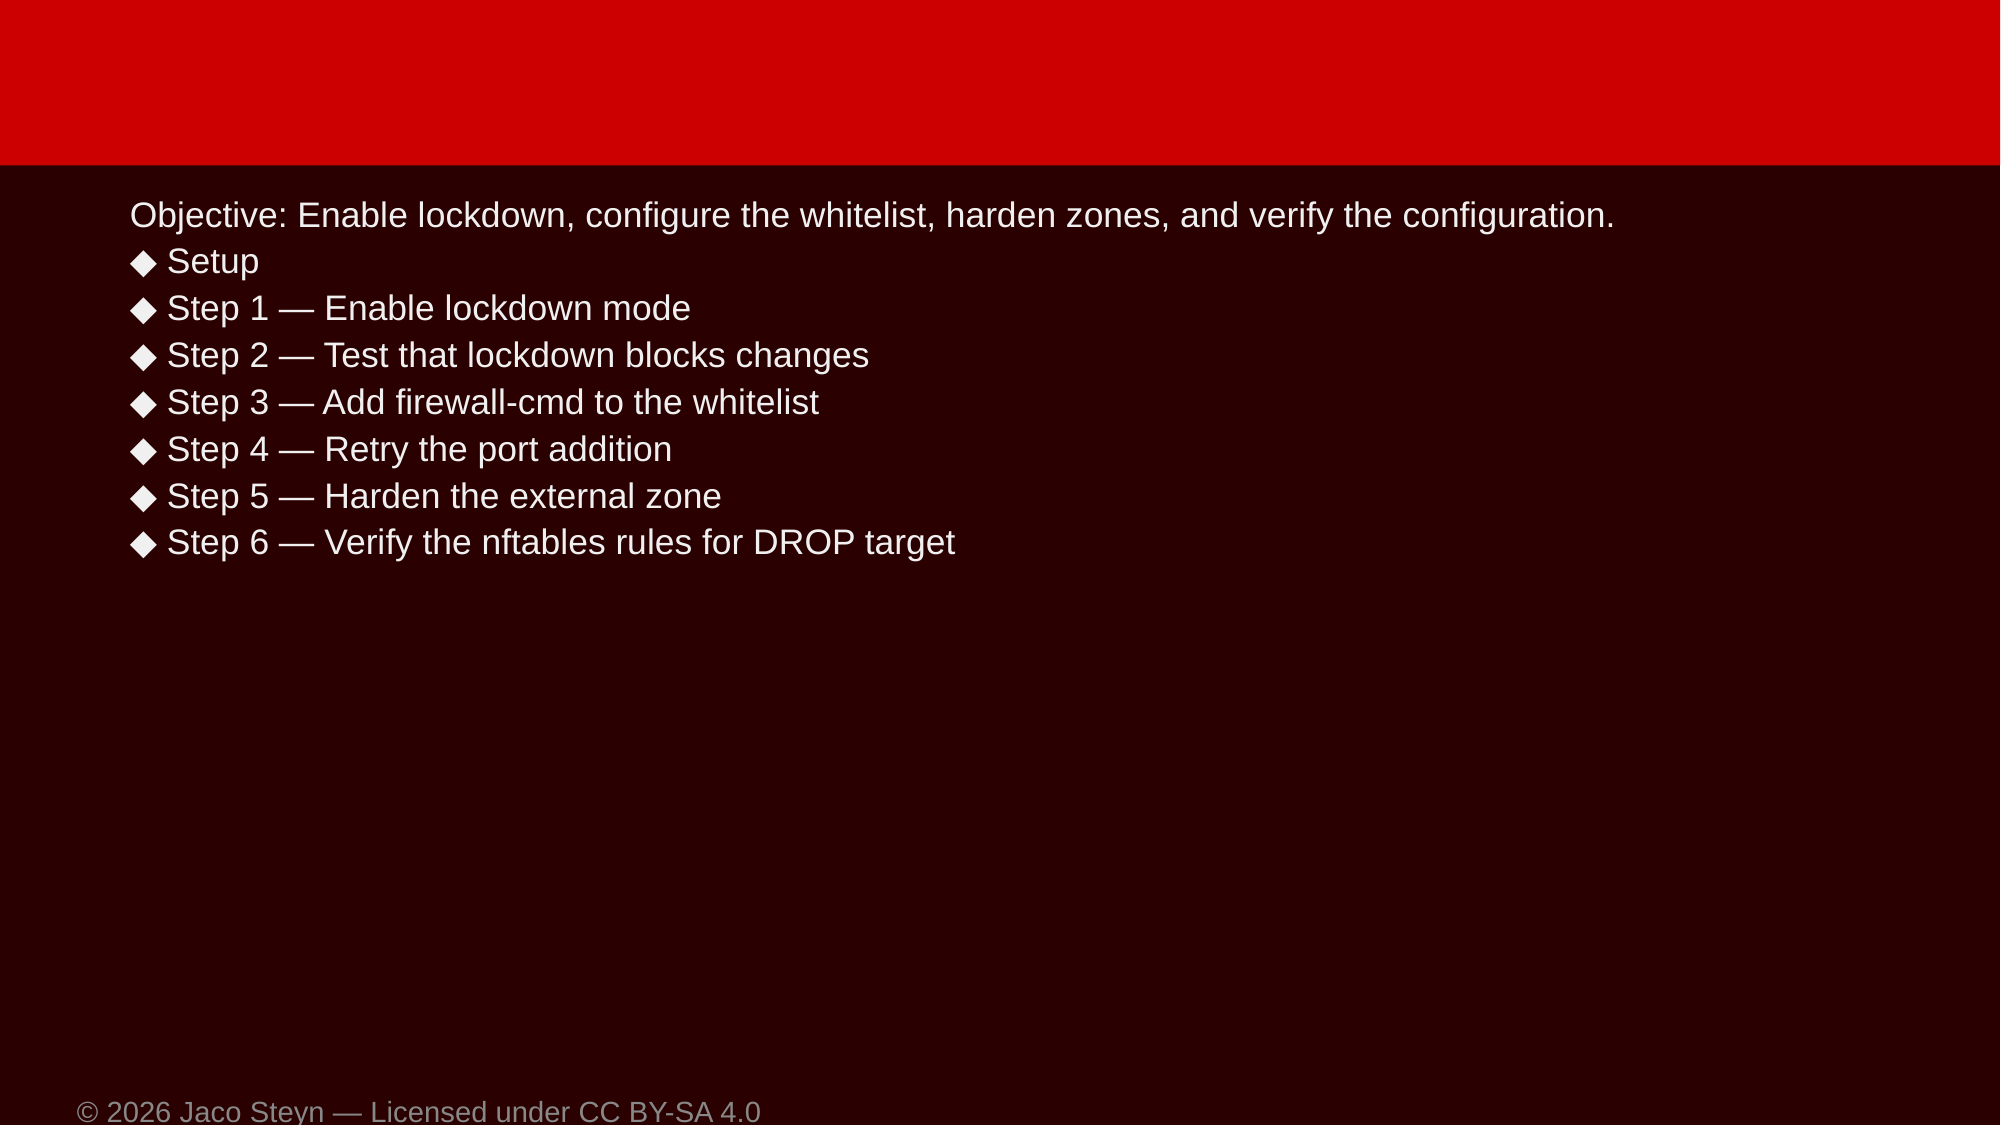

🔧 Lab 11 — Lockdown Mode and Hardening
Objective: Enable lockdown, configure the whitelist, harden zones, and verify the configuration.
◆ Setup
◆ Step 1 — Enable lockdown mode
◆ Step 2 — Test that lockdown blocks changes
◆ Step 3 — Add firewall-cmd to the whitelist
◆ Step 4 — Retry the port addition
◆ Step 5 — Harden the external zone
◆ Step 6 — Verify the nftables rules for DROP target
© 2026 Jaco Steyn — Licensed under CC BY-SA 4.0